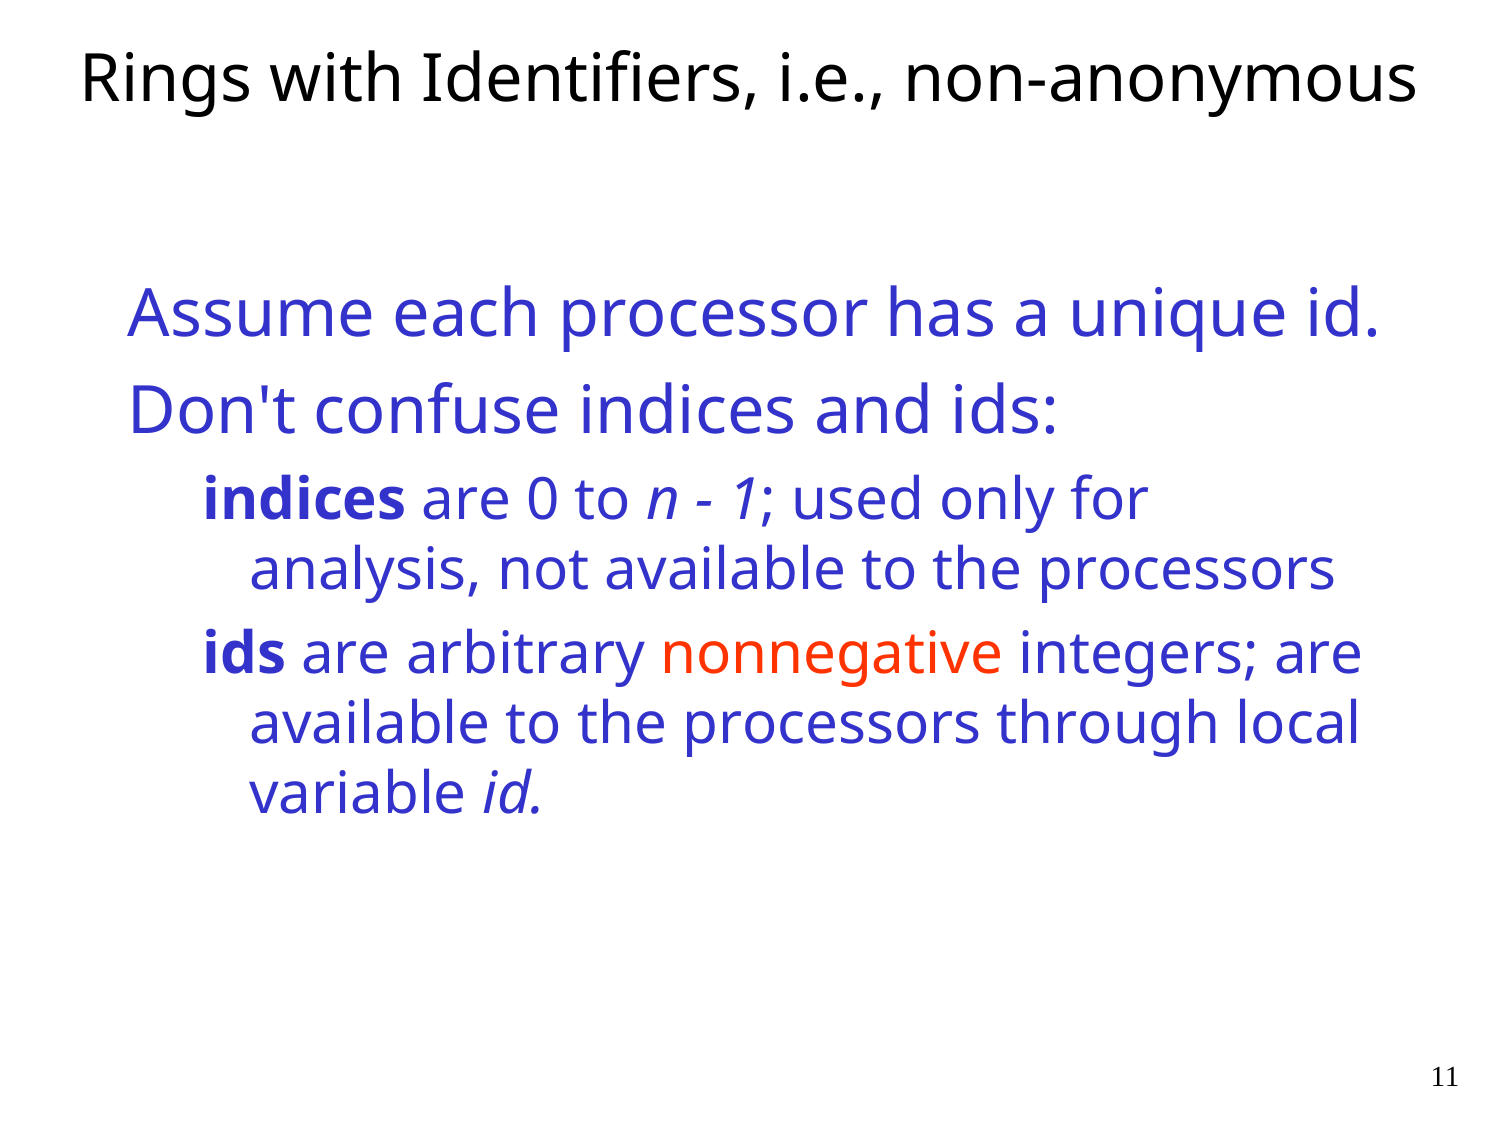

# Rings with Identifiers, i.e., non-anonymous
Assume each processor has a unique id.
Don't confuse indices and ids:
indices are 0 to n - 1; used only for analysis, not available to the processors
ids are arbitrary nonnegative integers; are available to the processors through local variable id.